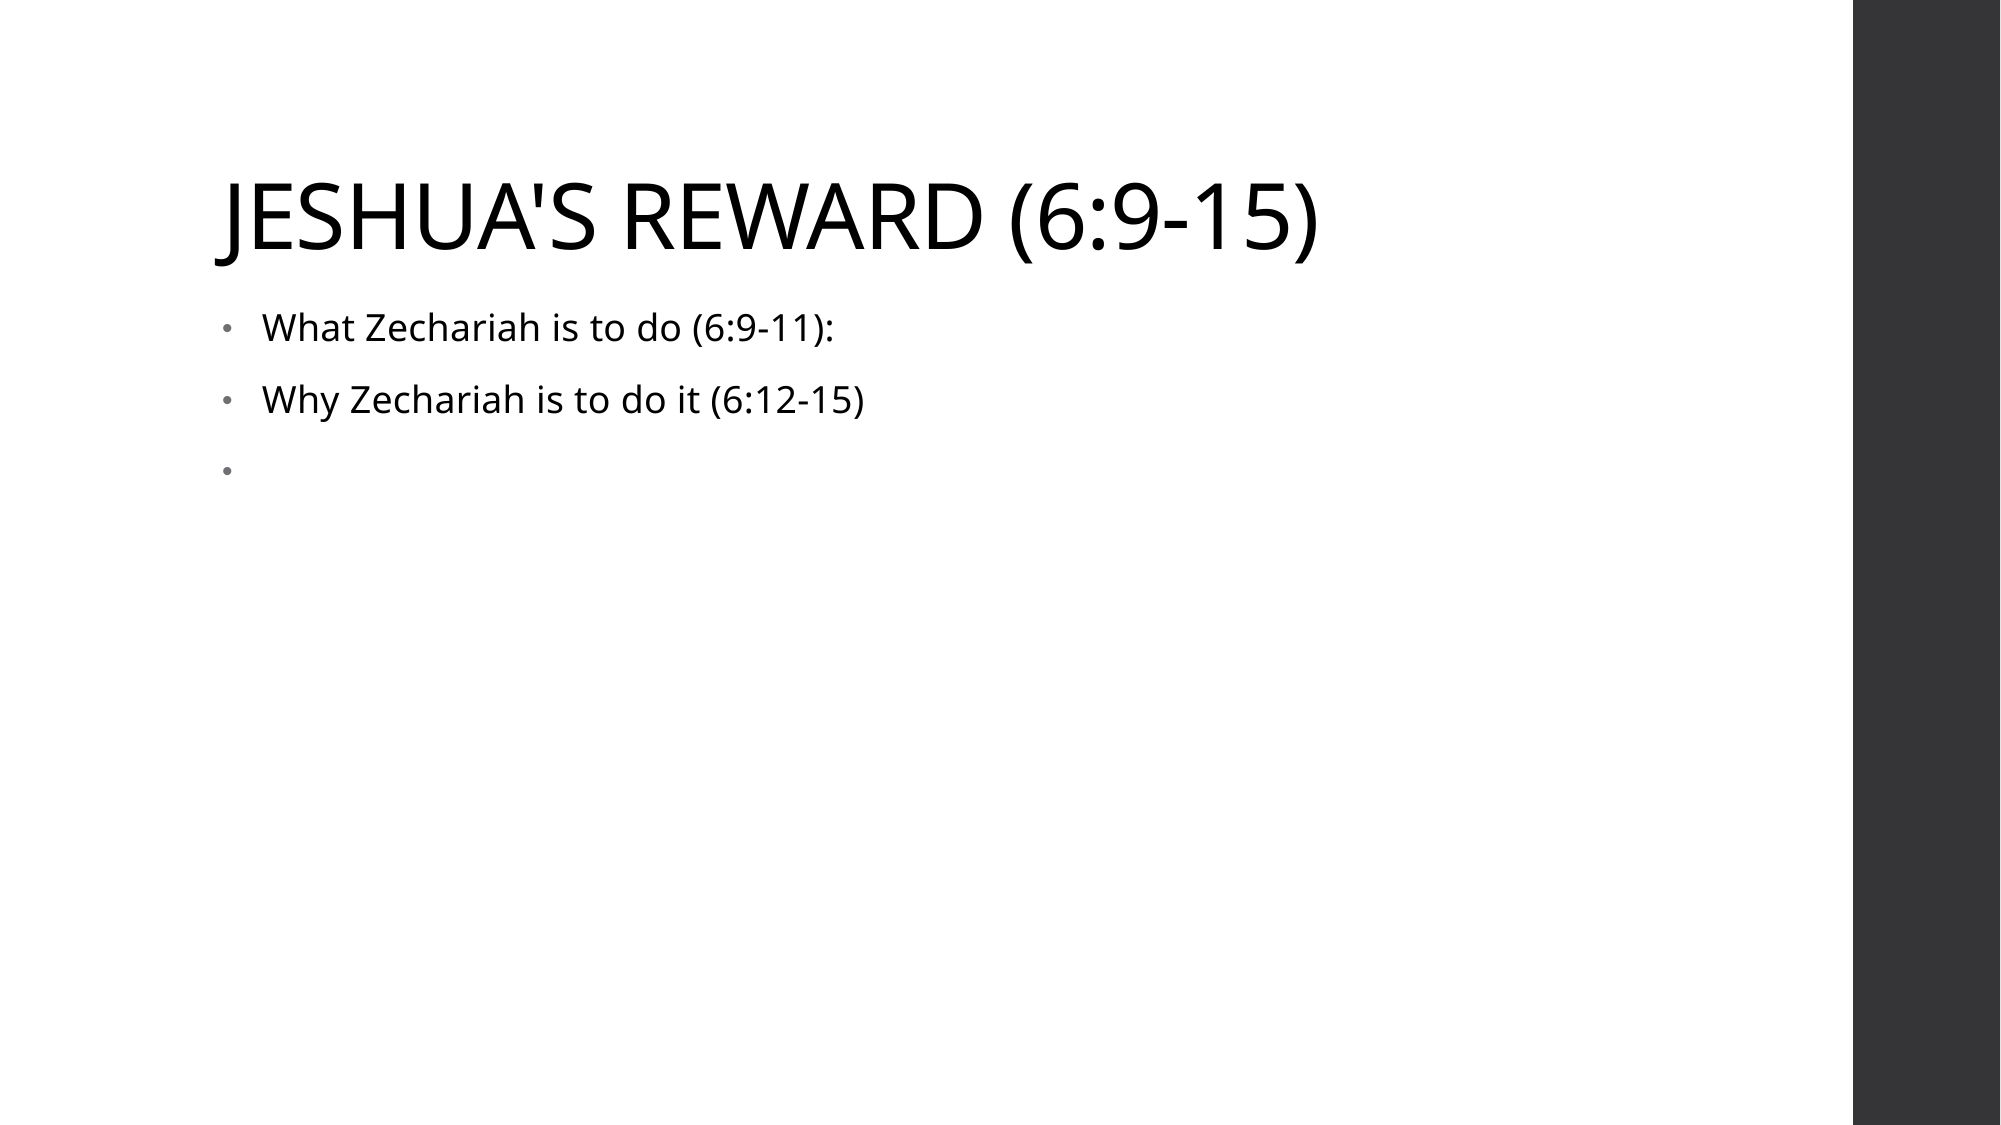

# JESHUA'S REWARD (6:9-15)
 What Zechariah is to do (6:9-11):
 Why Zechariah is to do it (6:12-15)